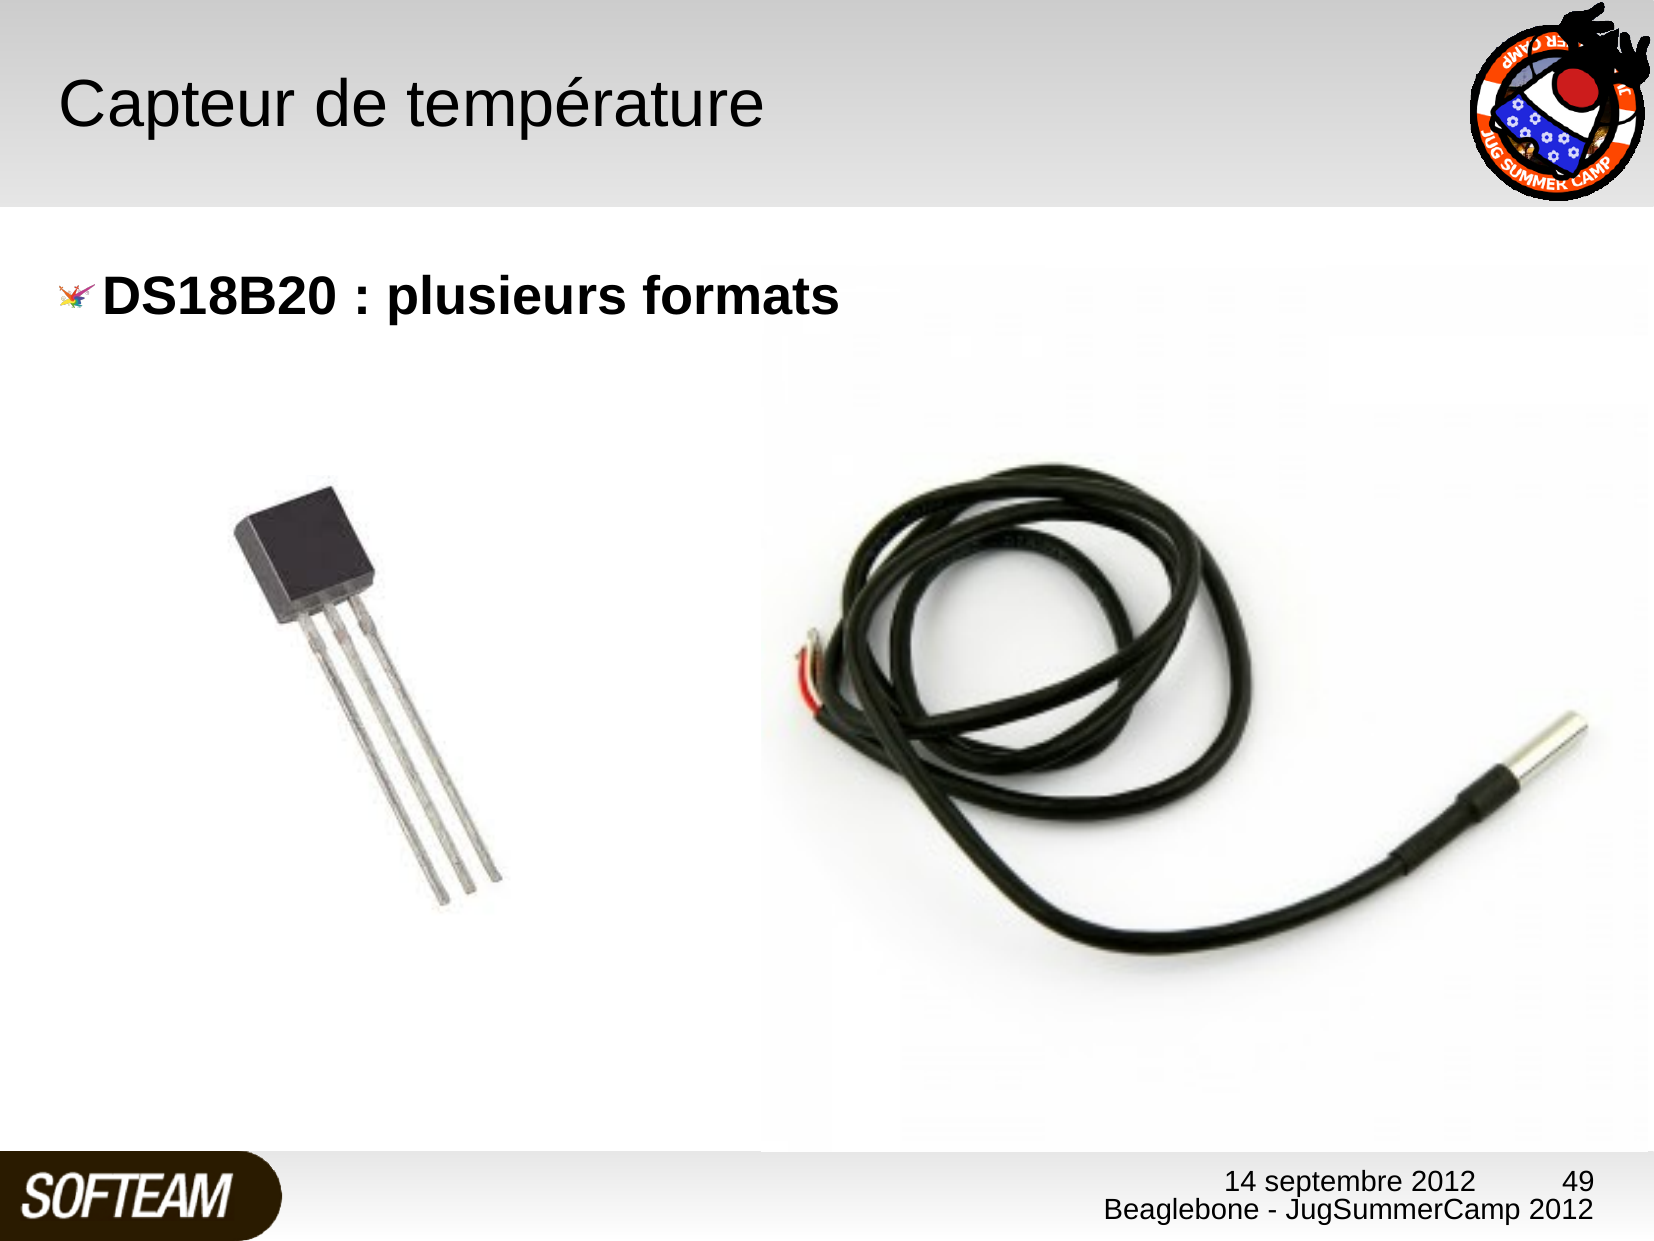

# Capteur de température
DS18B20 : plusieurs formats
14 septembre 2012
49
Beaglebone - JugSummerCamp 2012